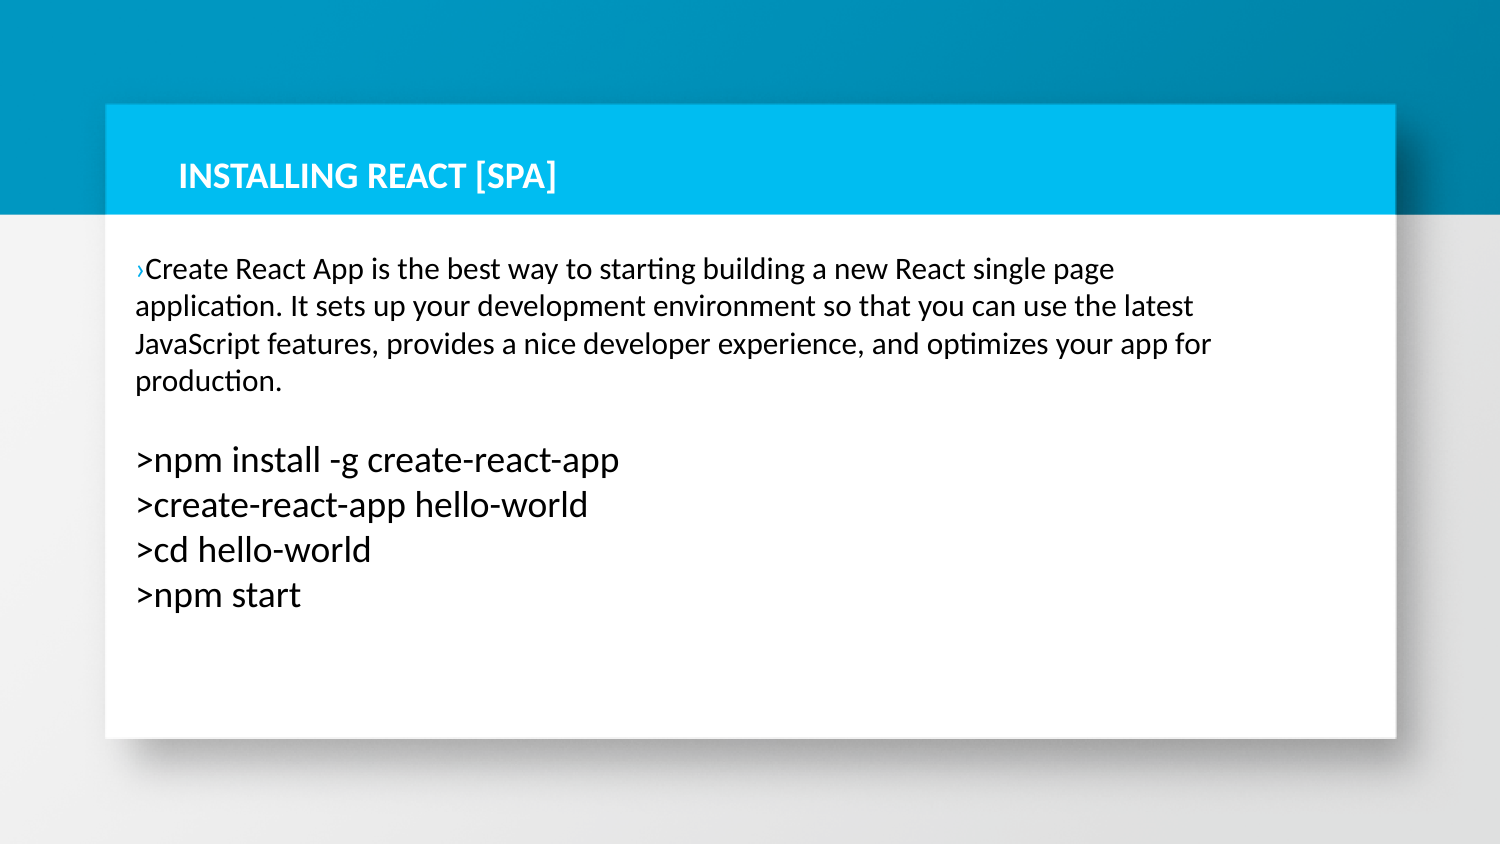

# INSTALLING REACT [SPA]
›Create React App is the best way to starting building a new React single page application. It sets up your development environment so that you can use the latest JavaScript features, provides a nice developer experience, and optimizes your app for production.
>npm install -g create-react-app
>create-react-app hello-world
>cd hello-world
>npm start